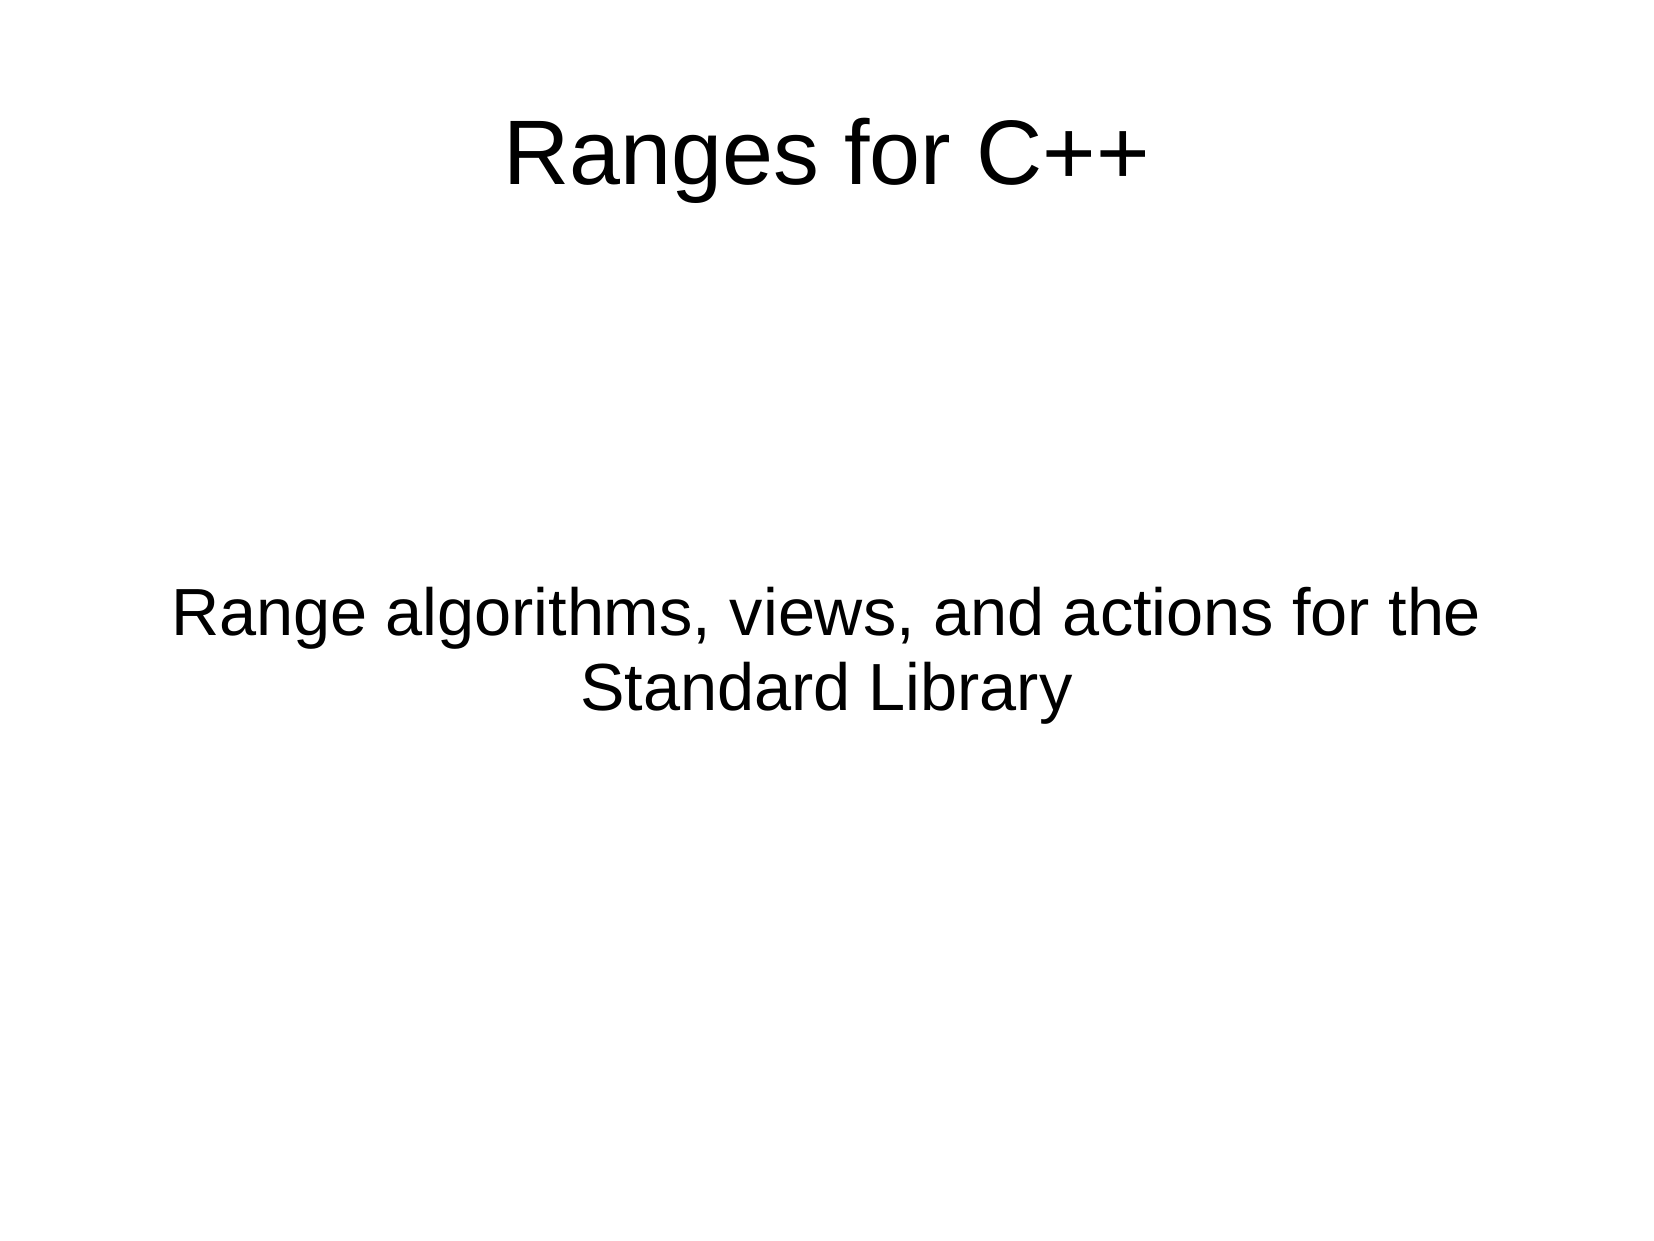

# Ranges for C++
Range algorithms, views, and actions for the Standard Library